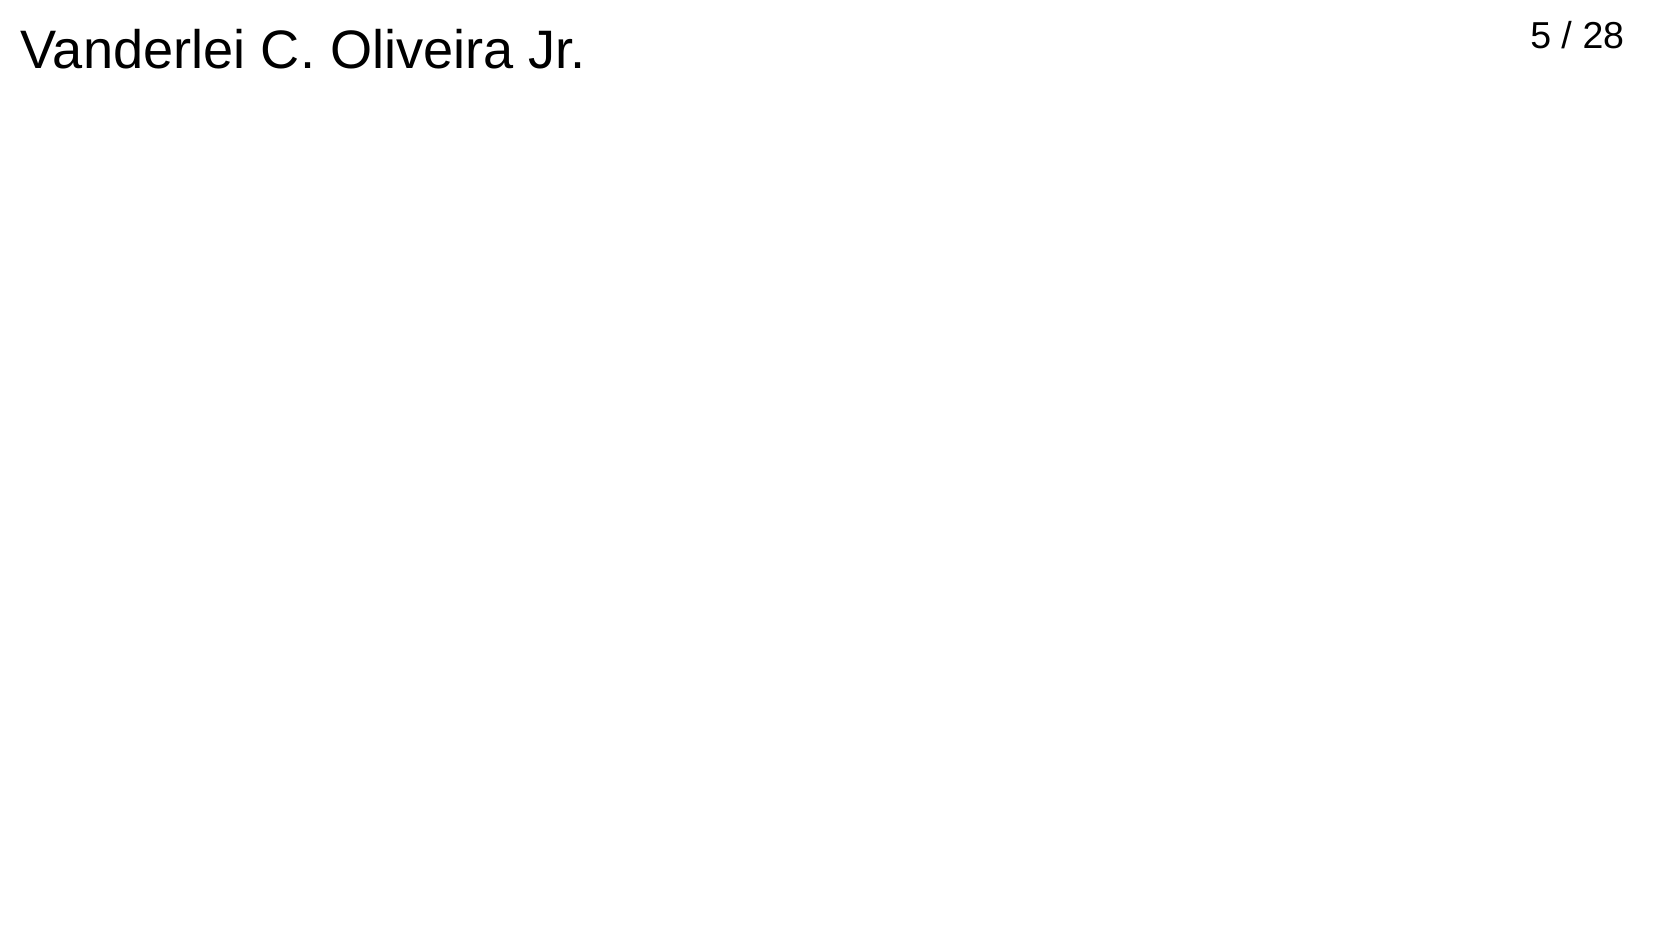

4 / 28
Vanderlei C. Oliveira Jr.